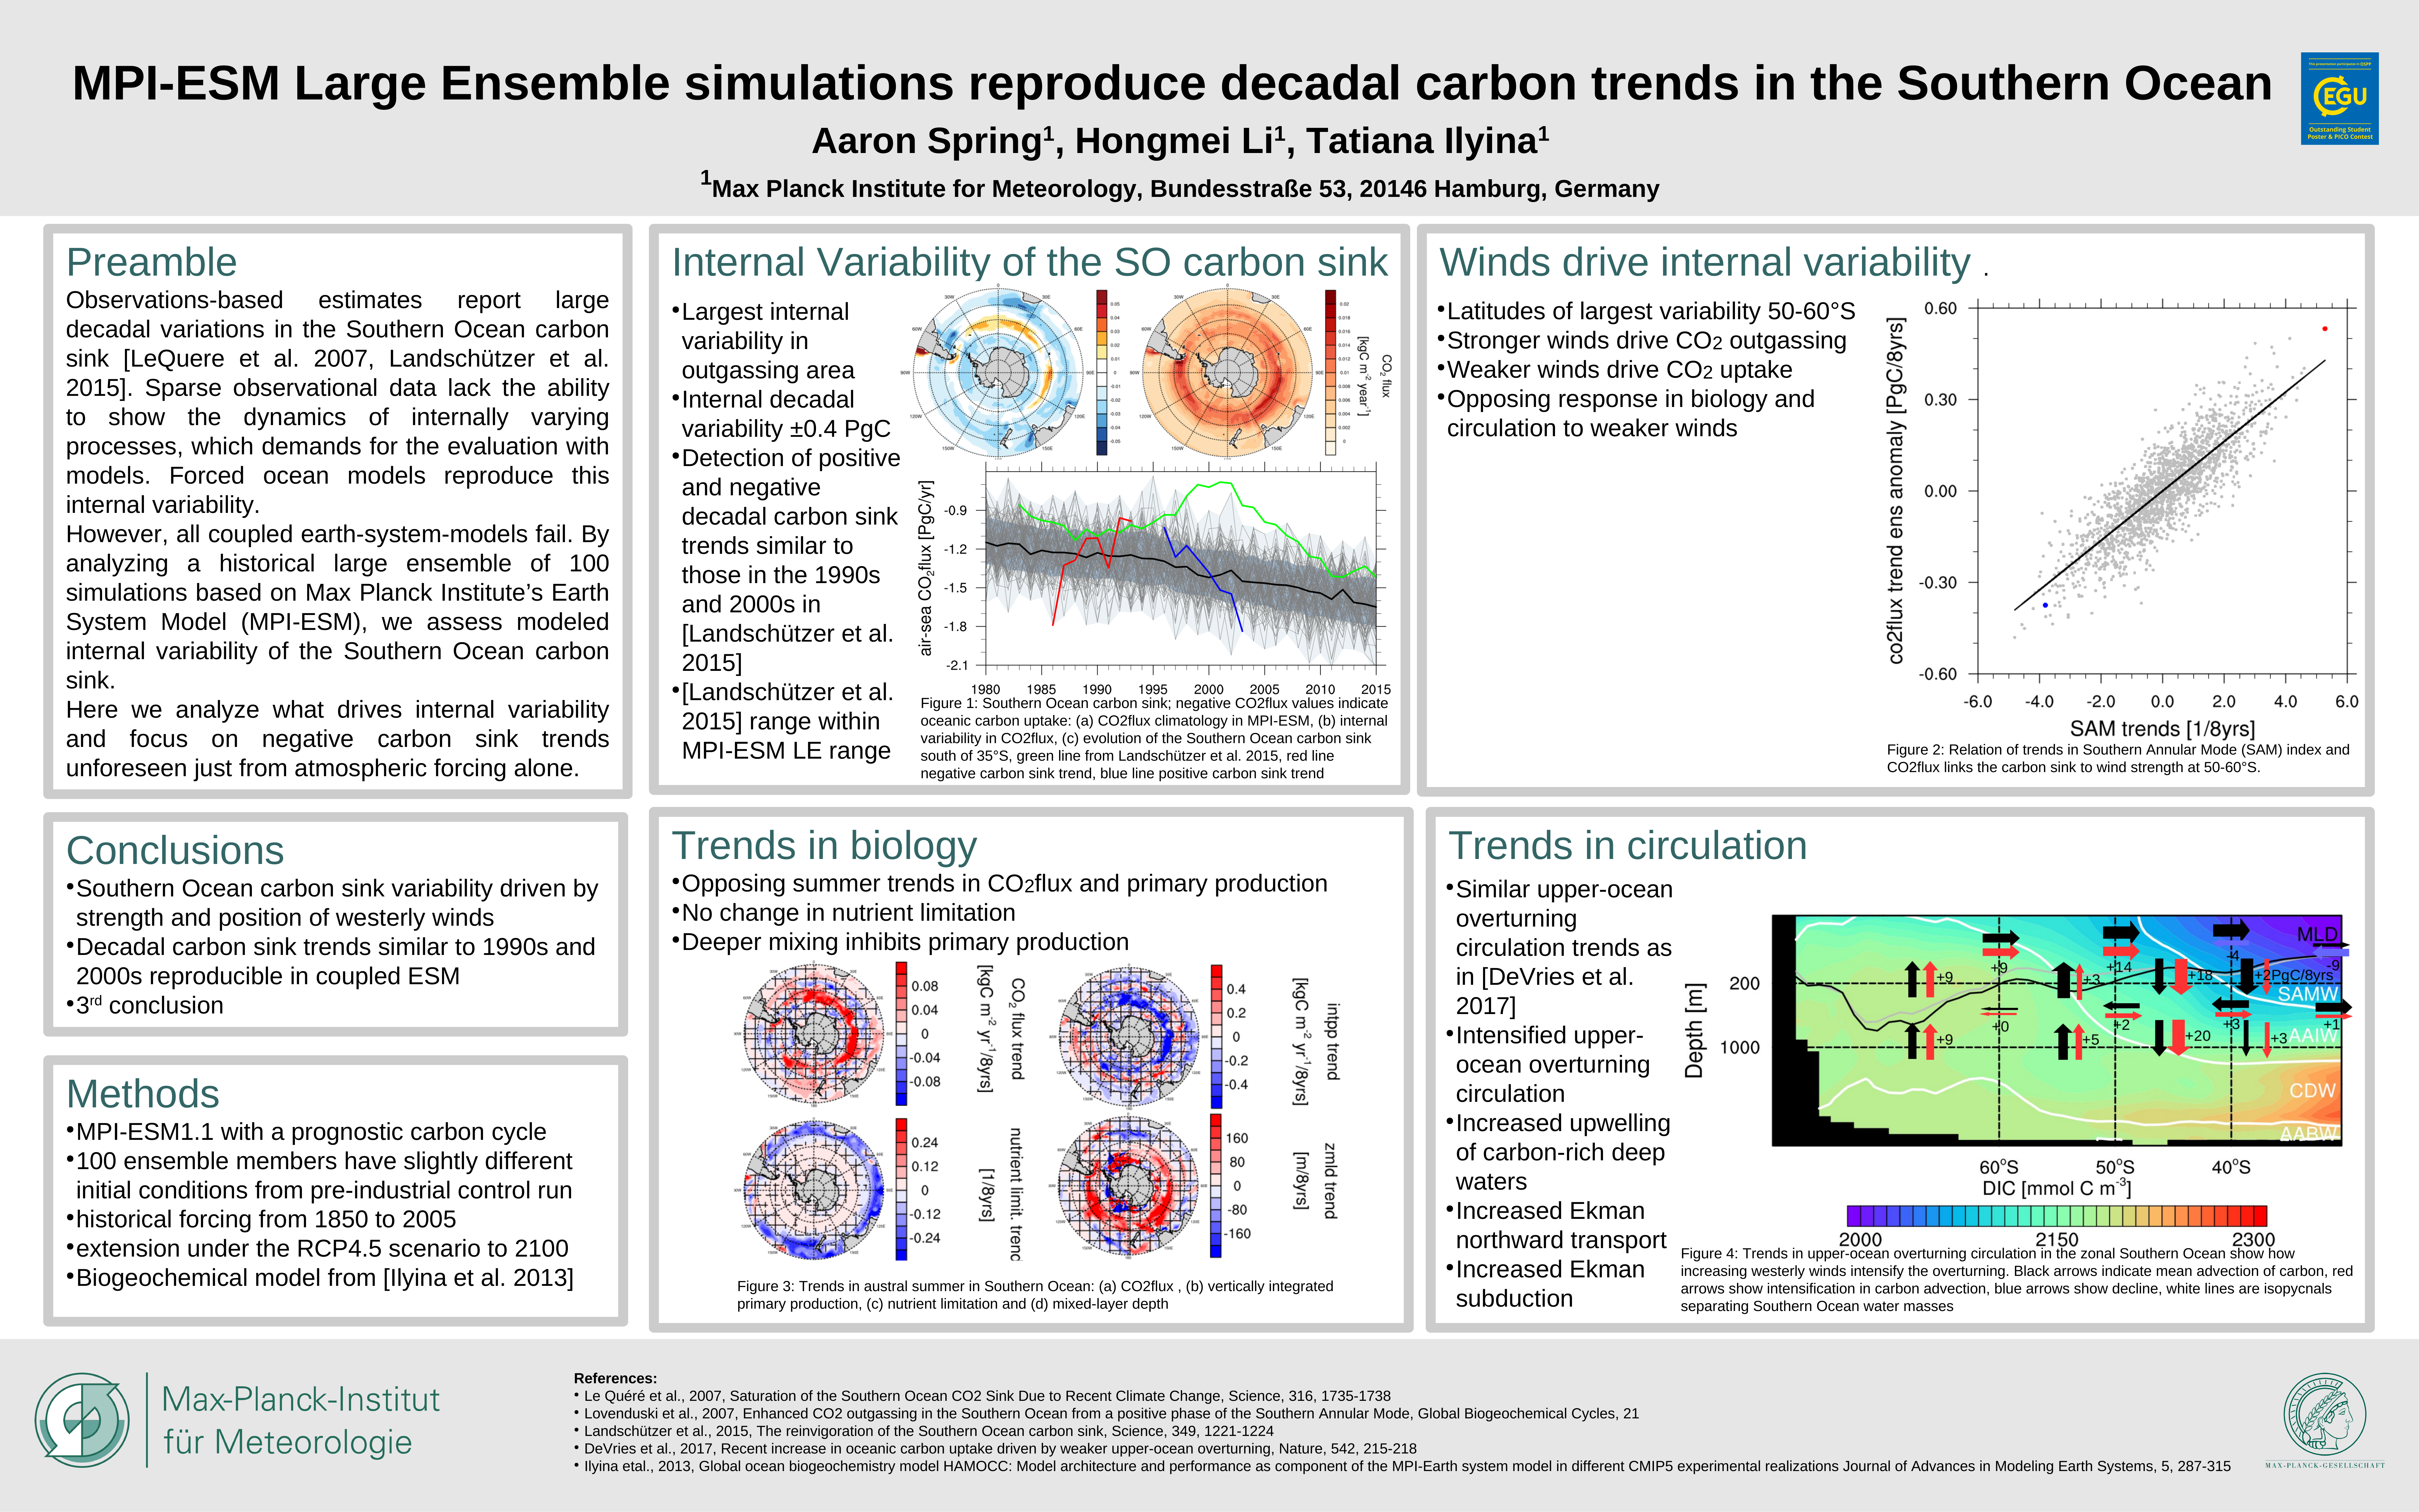

MPI-ESM Large Ensemble simulations reproduce decadal carbon trends in the Southern Ocean
Aaron Spring1, Hongmei Li1, Tatiana Ilyina1
1Max Planck Institute for Meteorology, Bundesstraße 53, 20146 Hamburg, Germany
Preamble
Observations-based estimates report large decadal variations in the Southern Ocean carbon sink [LeQuere et al. 2007, Landschützer et al. 2015]. Sparse observational data lack the ability to show the dynamics of internally varying processes, which demands for the evaluation with models. Forced ocean models reproduce this internal variability.
However, all coupled earth-system-models fail. By analyzing a historical large ensemble of 100 simulations based on Max Planck Institute’s Earth System Model (MPI-ESM), we assess modeled internal variability of the Southern Ocean carbon sink.
Here we analyze what drives internal variability and focus on negative carbon sink trends unforeseen just from atmospheric forcing alone.
Internal Variability of the SO carbon sink
Winds drive internal variability .
Latitudes of largest variability 50-60°S
Stronger winds drive CO2 outgassing
Weaker winds drive CO2 uptake
Opposing response in biology and circulation to weaker winds
Largest internal variability in outgassing area
Internal decadal variability ±0.4 PgC
Detection of positive and negative decadal carbon sink trends similar to those in the 1990s and 2000s in [Landschützer et al. 2015]
[Landschützer et al. 2015] range within MPI-ESM LE range
Figure 1: Southern Ocean carbon sink; negative CO2flux values indicate oceanic carbon uptake: (a) CO2flux climatology in MPI-ESM, (b) internal variability in CO2flux, (c) evolution of the Southern Ocean carbon sink south of 35°S, green line from Landschützer et al. 2015, red line negative carbon sink trend, blue line positive carbon sink trend
Figure 2: Relation of trends in Southern Annular Mode (SAM) index and CO2flux links the carbon sink to wind strength at 50-60°S.
Trends in biology
Opposing summer trends in CO2flux and primary production
No change in nutrient limitation
Deeper mixing inhibits primary production
Trends in circulation
Conclusions
Southern Ocean carbon sink variability driven by strength and position of westerly winds
Decadal carbon sink trends similar to 1990s and 2000s reproducible in coupled ESM
3rd conclusion
Similar upper-ocean overturning circulation trends as in [DeVries et al. 2017]
Intensified upper-ocean overturning circulation
Increased upwelling of carbon-rich deep waters
Increased Ekman northward transport
Increased Ekman subduction
Methods
MPI-ESM1.1 with a prognostic carbon cycle
100 ensemble members have slightly different initial conditions from pre-industrial control run
historical forcing from 1850 to 2005
extension under the RCP4.5 scenario to 2100
Biogeochemical model from [Ilyina et al. 2013]
Figure 4: Trends in upper-ocean overturning circulation in the zonal Southern Ocean show how increasing westerly winds intensify the overturning. Black arrows indicate mean advection of carbon, red arrows show intensification in carbon advection, blue arrows show decline, white lines are isopycnals separating Southern Ocean water masses
Figure 3: Trends in austral summer in Southern Ocean: (a) CO2flux , (b) vertically integrated primary production, (c) nutrient limitation and (d) mixed-layer depth
References:
Le Quéré et al., 2007, Saturation of the Southern Ocean CO2 Sink Due to Recent Climate Change, Science, 316, 1735-1738
Lovenduski et al., 2007, Enhanced CO2 outgassing in the Southern Ocean from a positive phase of the Southern Annular Mode, Global Biogeochemical Cycles, 21
Landschützer et al., 2015, The reinvigoration of the Southern Ocean carbon sink, Science, 349, 1221-1224
DeVries et al., 2017, Recent increase in oceanic carbon uptake driven by weaker upper-ocean overturning, Nature, 542, 215-218
Ilyina etal., 2013, Global ocean biogeochemistry model HAMOCC: Model architecture and performance as component of the MPI-Earth system model in different CMIP5 experimental realizations Journal of Advances in Modeling Earth Systems, 5, 287-315